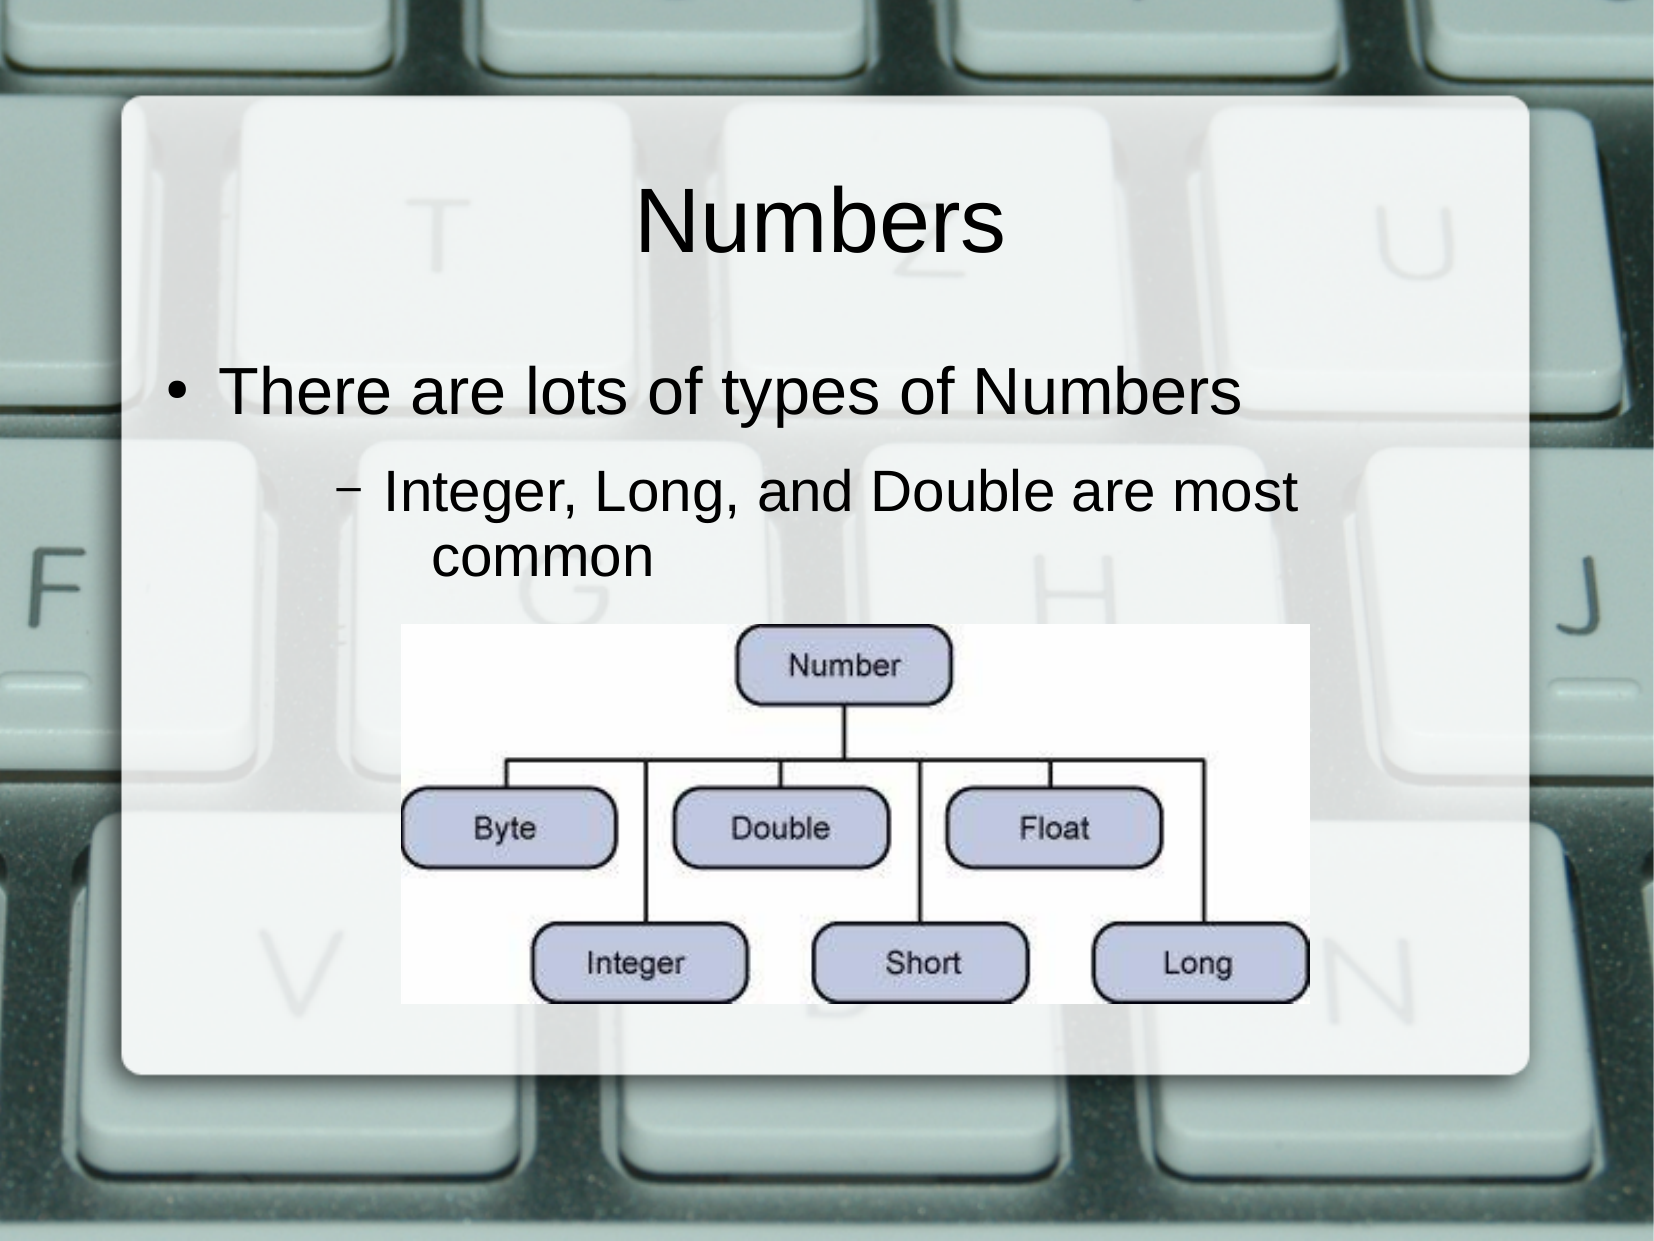

# Numbers
There are lots of types of Numbers
Integer, Long, and Double are most common